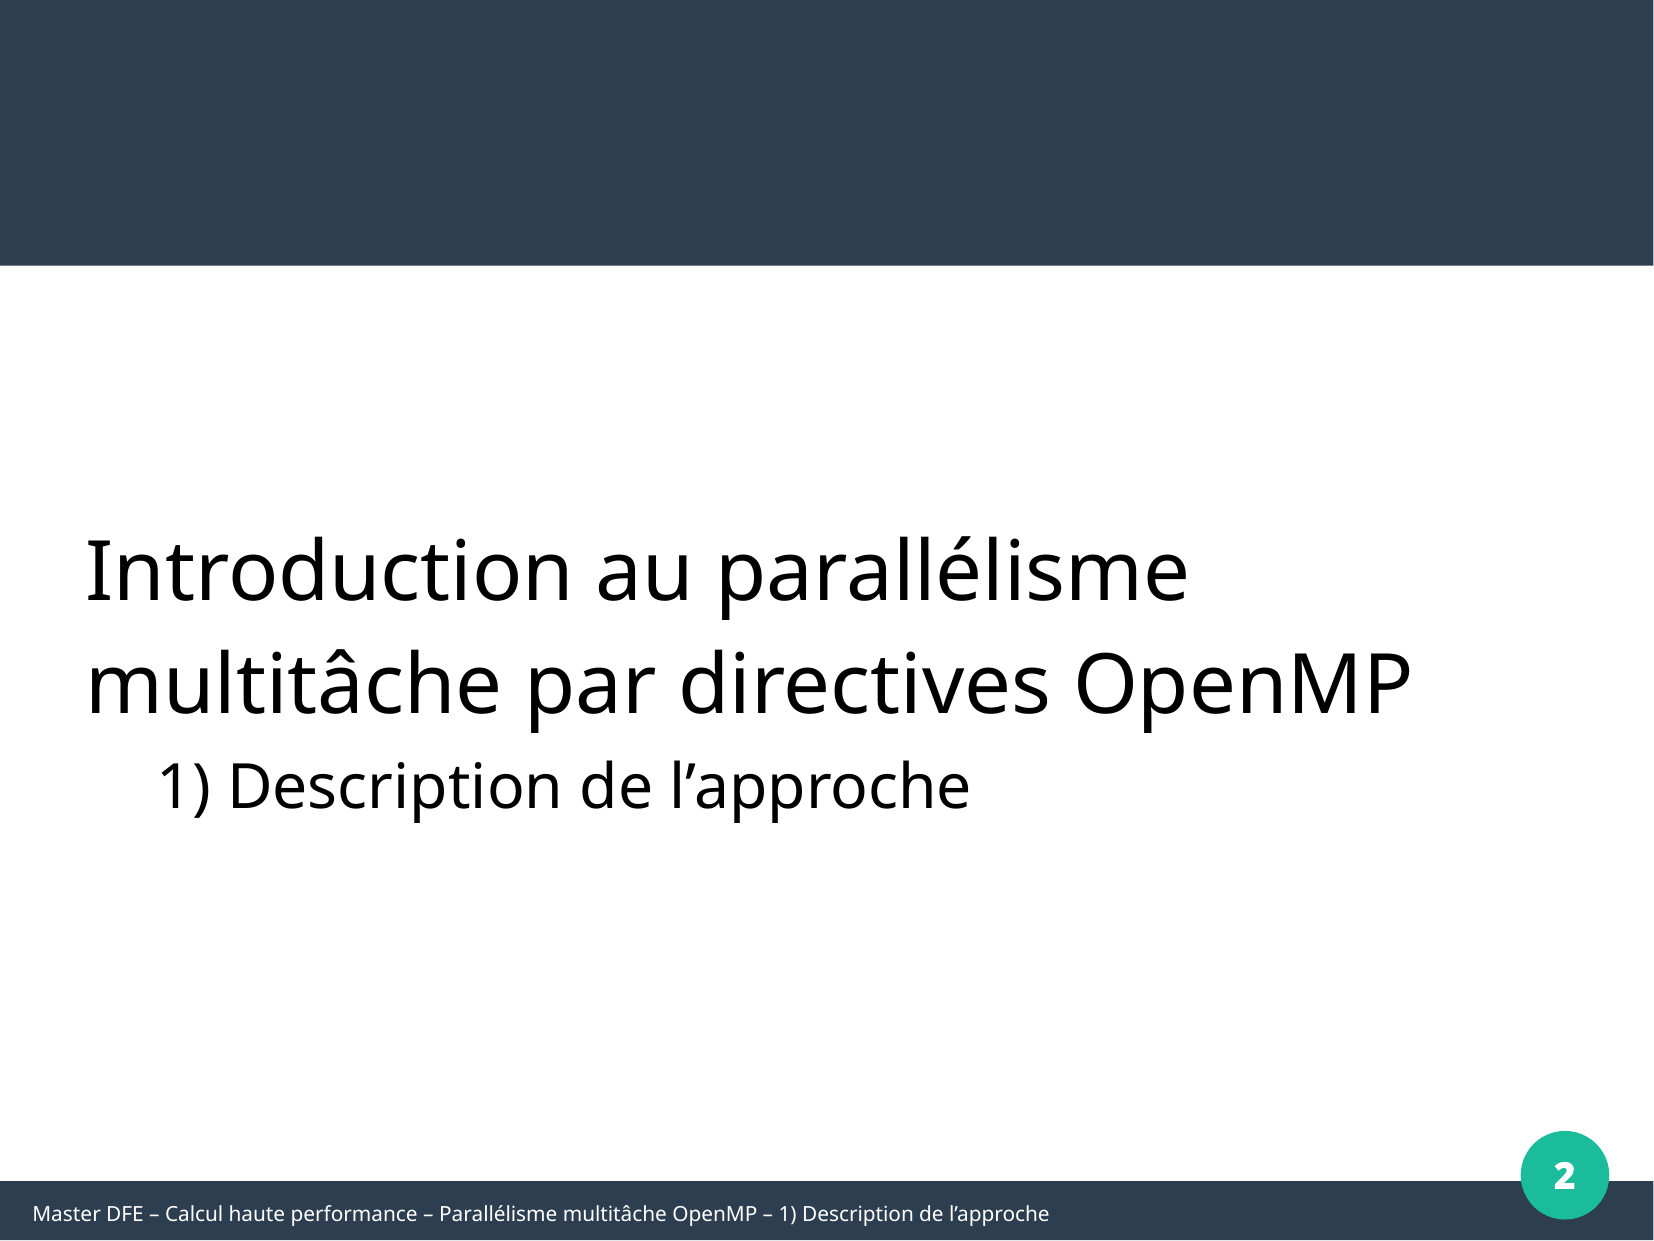

Introduction au parallélisme multitâche par directives OpenMP
1) Description de l’approche
2
Master DFE – Calcul haute performance – Parallélisme multitâche OpenMP – 1) Description de l’approche